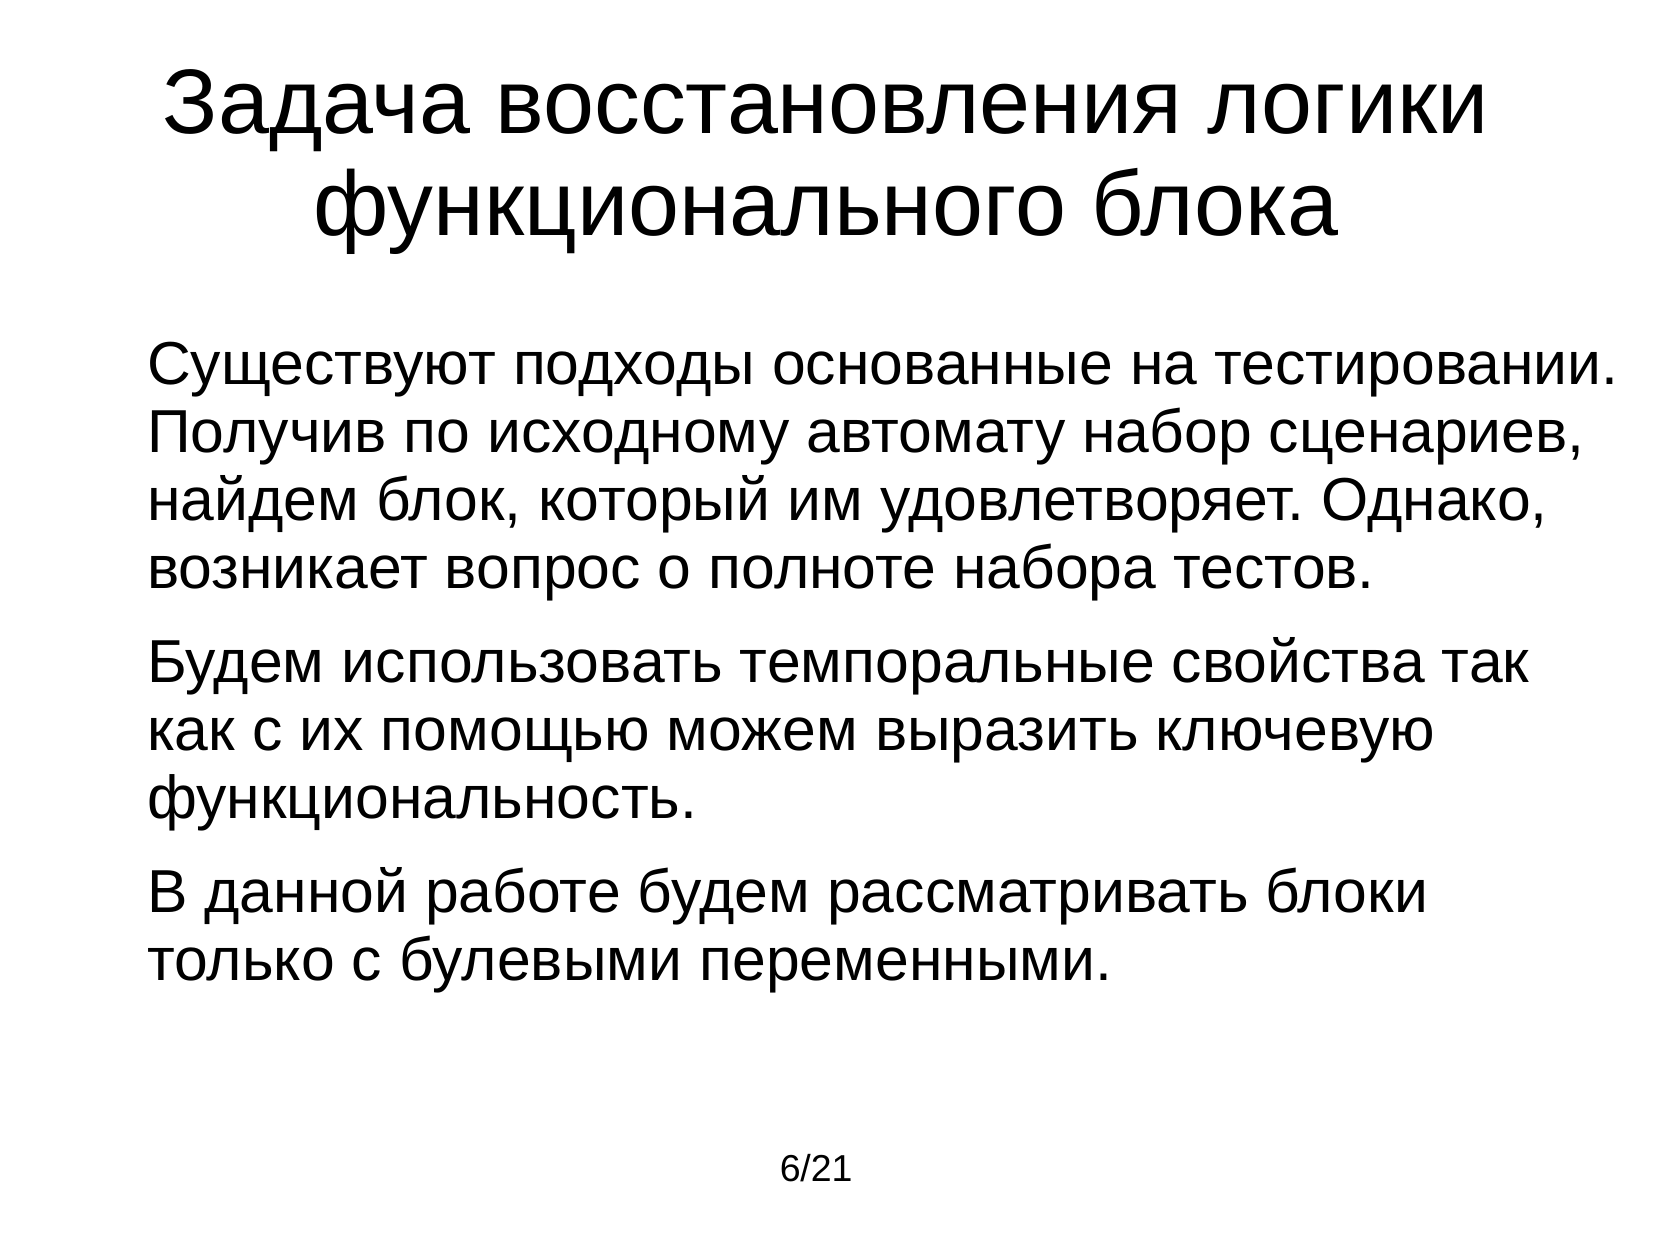

# Задача восстановления логики функционального блока
Существуют подходы основанные на тестировании. Получив по исходному автомату набор сценариев, найдем блок, который им удовлетворяет. Однако, возникает вопрос о полноте набора тестов.
Будем использовать темпоральные свойства так как с их помощью можем выразить ключевую функциональность.
В данной работе будем рассматривать блоки только с булевыми переменными.
6/21